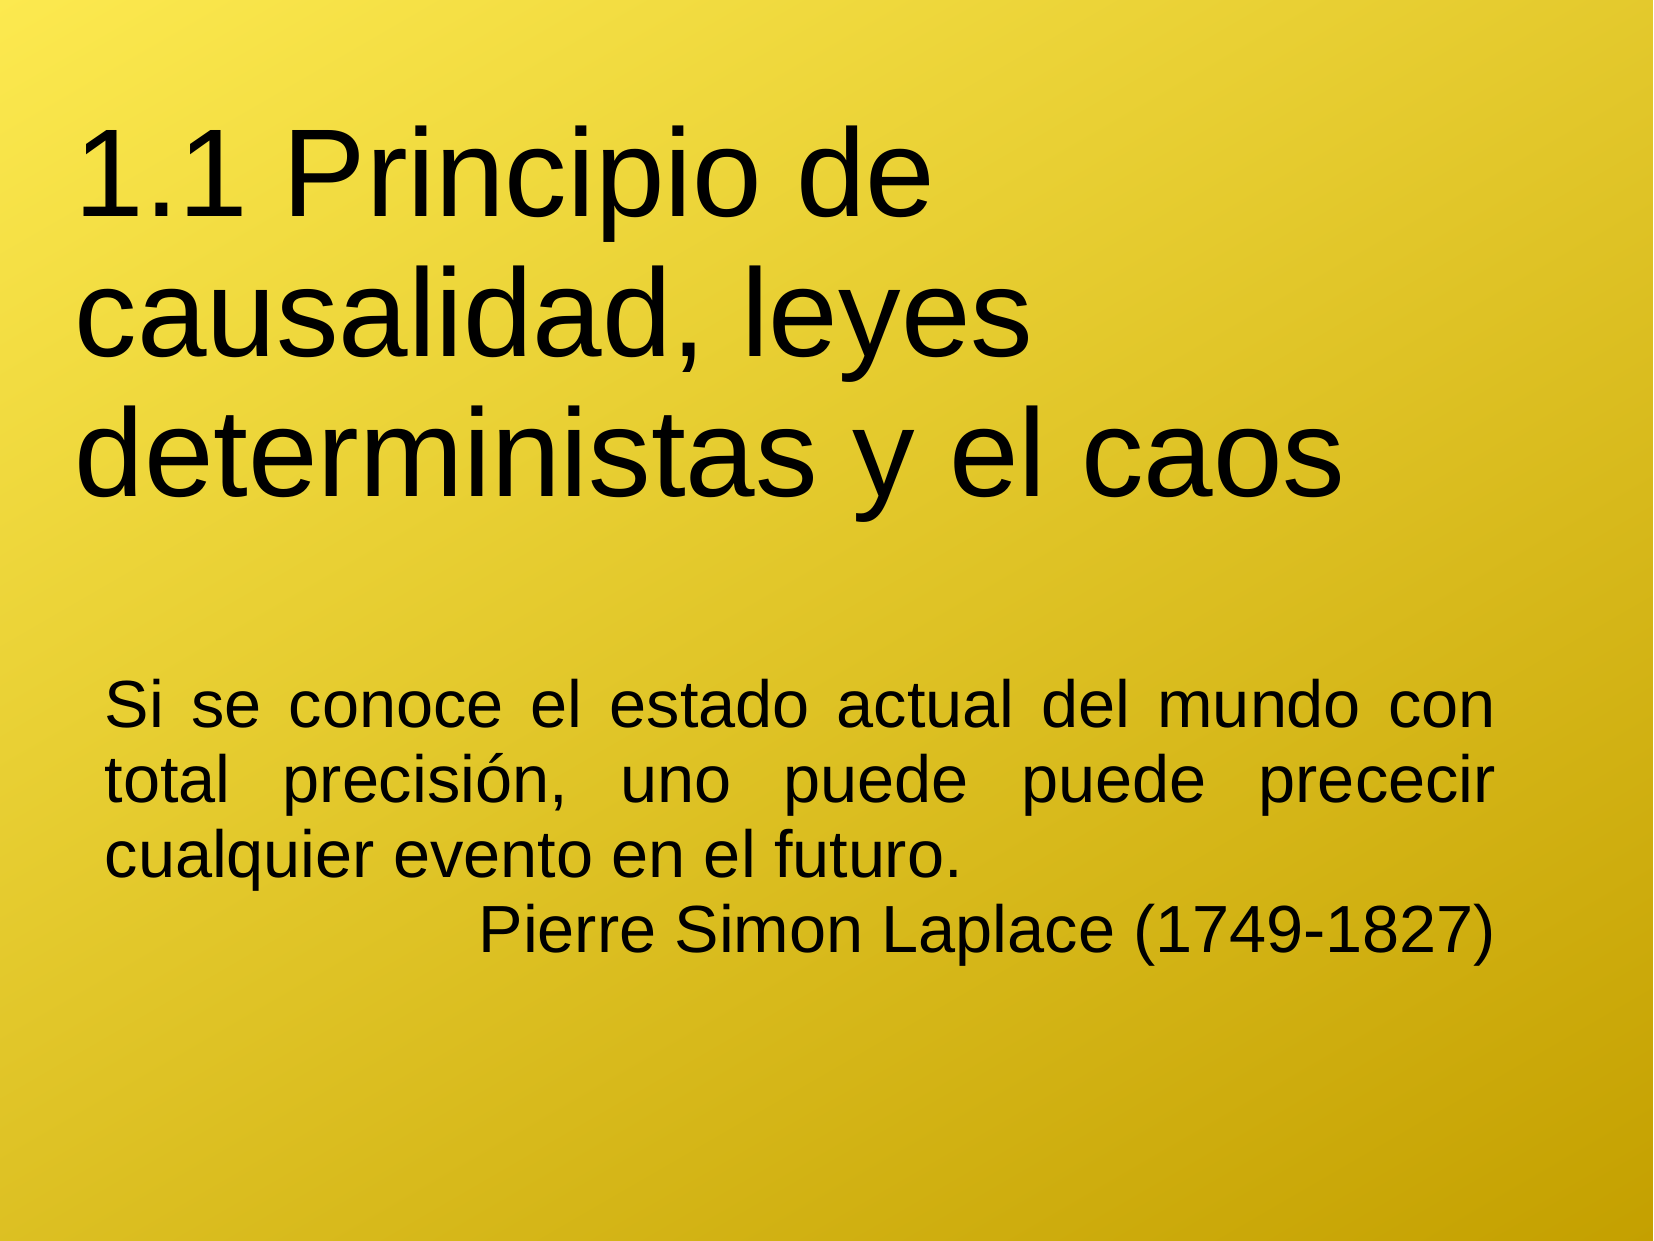

1.1 Principio de causalidad, leyes deterministas y el caos
Si se conoce el estado actual del mundo con total precisión, uno puede puede prececir cualquier evento en el futuro.
				 Pierre Simon Laplace (1749-1827)